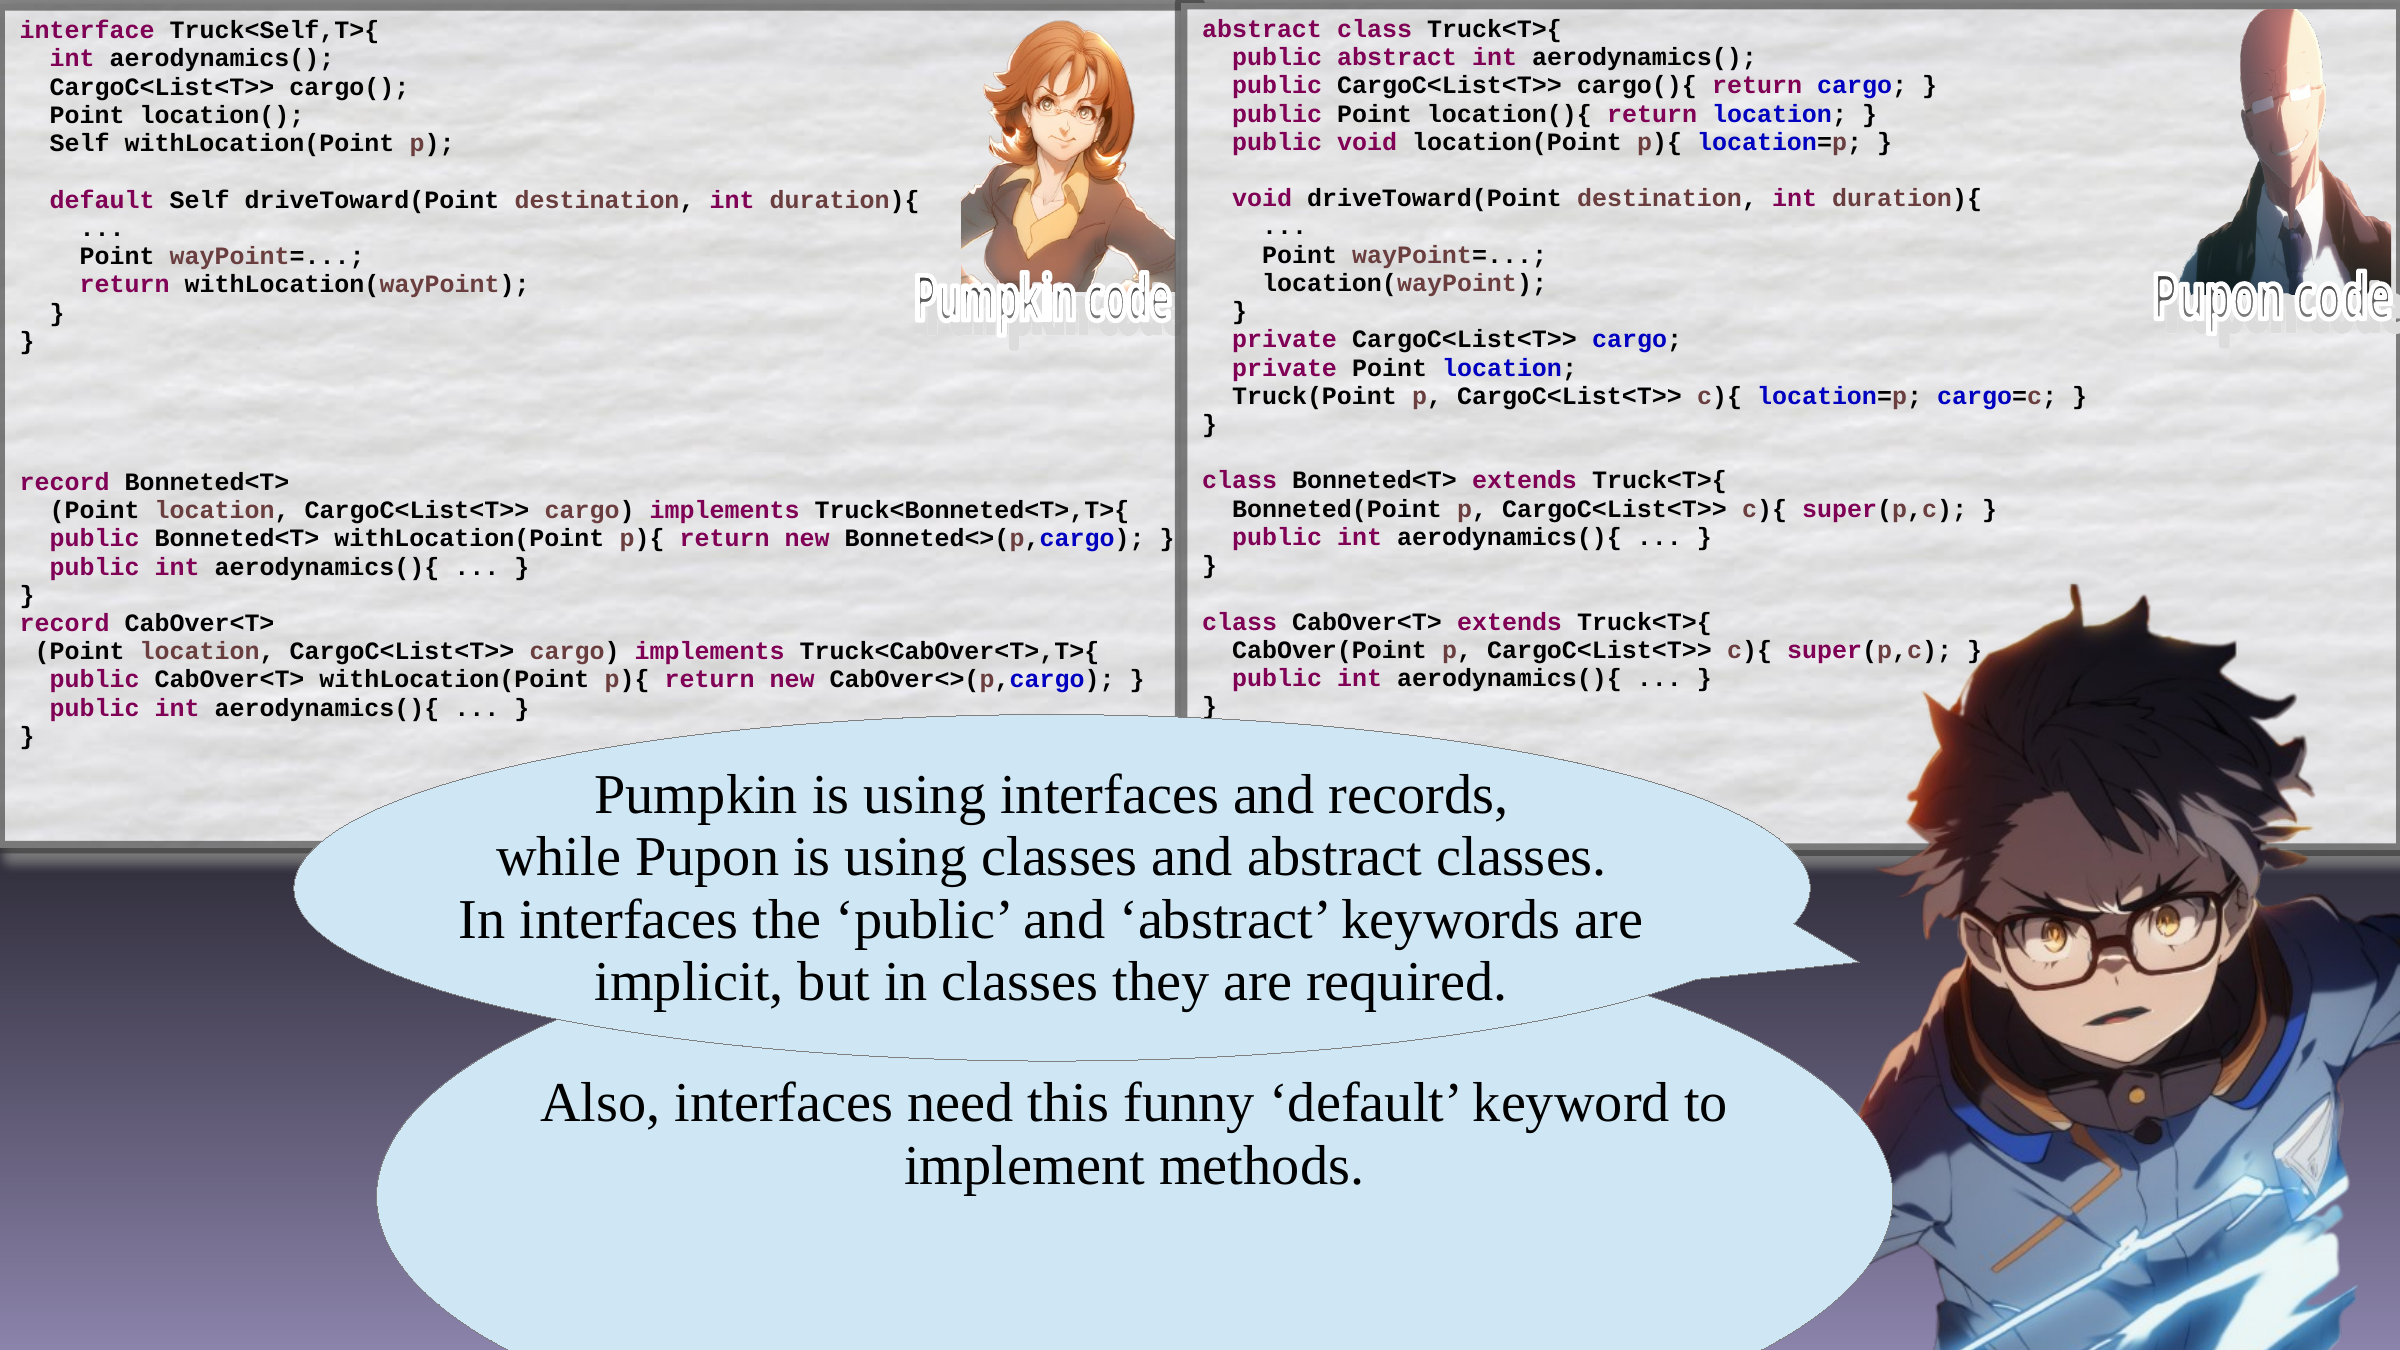

abstract class Truck<T>{
 public abstract int aerodynamics();
 public CargoC<List<T>> cargo(){ return cargo; }
 public Point location(){ return location; }
 public void location(Point p){ location=p; }
 void driveToward(Point destination, int duration){
 ...
 Point wayPoint=...;
 location(wayPoint);
 }
 private CargoC<List<T>> cargo;
 private Point location;
 Truck(Point p, CargoC<List<T>> c){ location=p; cargo=c; }
}
class Bonneted<T> extends Truck<T>{
 Bonneted(Point p, CargoC<List<T>> c){ super(p,c); }
 public int aerodynamics(){ ... }
}
class CabOver<T> extends Truck<T>{
 CabOver(Point p, CargoC<List<T>> c){ super(p,c); }
 public int aerodynamics(){ ... }
}
interface Truck<Self,T>{
 int aerodynamics();
 CargoC<List<T>> cargo();
 Point location();
 Self withLocation(Point p);
 default Self driveToward(Point destination, int duration){
 ...
 Point wayPoint=...;
 return withLocation(wayPoint);
 }
}
record Bonneted<T>
 (Point location, CargoC<List<T>> cargo) implements Truck<Bonneted<T>,T>{
 public Bonneted<T> withLocation(Point p){ return new Bonneted<>(p,cargo); }
 public int aerodynamics(){ ... }
}
record CabOver<T>
 (Point location, CargoC<List<T>> cargo) implements Truck<CabOver<T>,T>{
 public CabOver<T> withLocation(Point p){ return new CabOver<>(p,cargo); }
 public int aerodynamics(){ ... }
}
 Pupon code
Pumpkin code
Pumpkin is using interfaces and records,
while Pupon is using classes and abstract classes.
In interfaces the ‘public’ and ‘abstract’ keywords are
implicit, but in classes they are required.
Also, interfaces need this funny ‘default’ keyword to
implement methods.